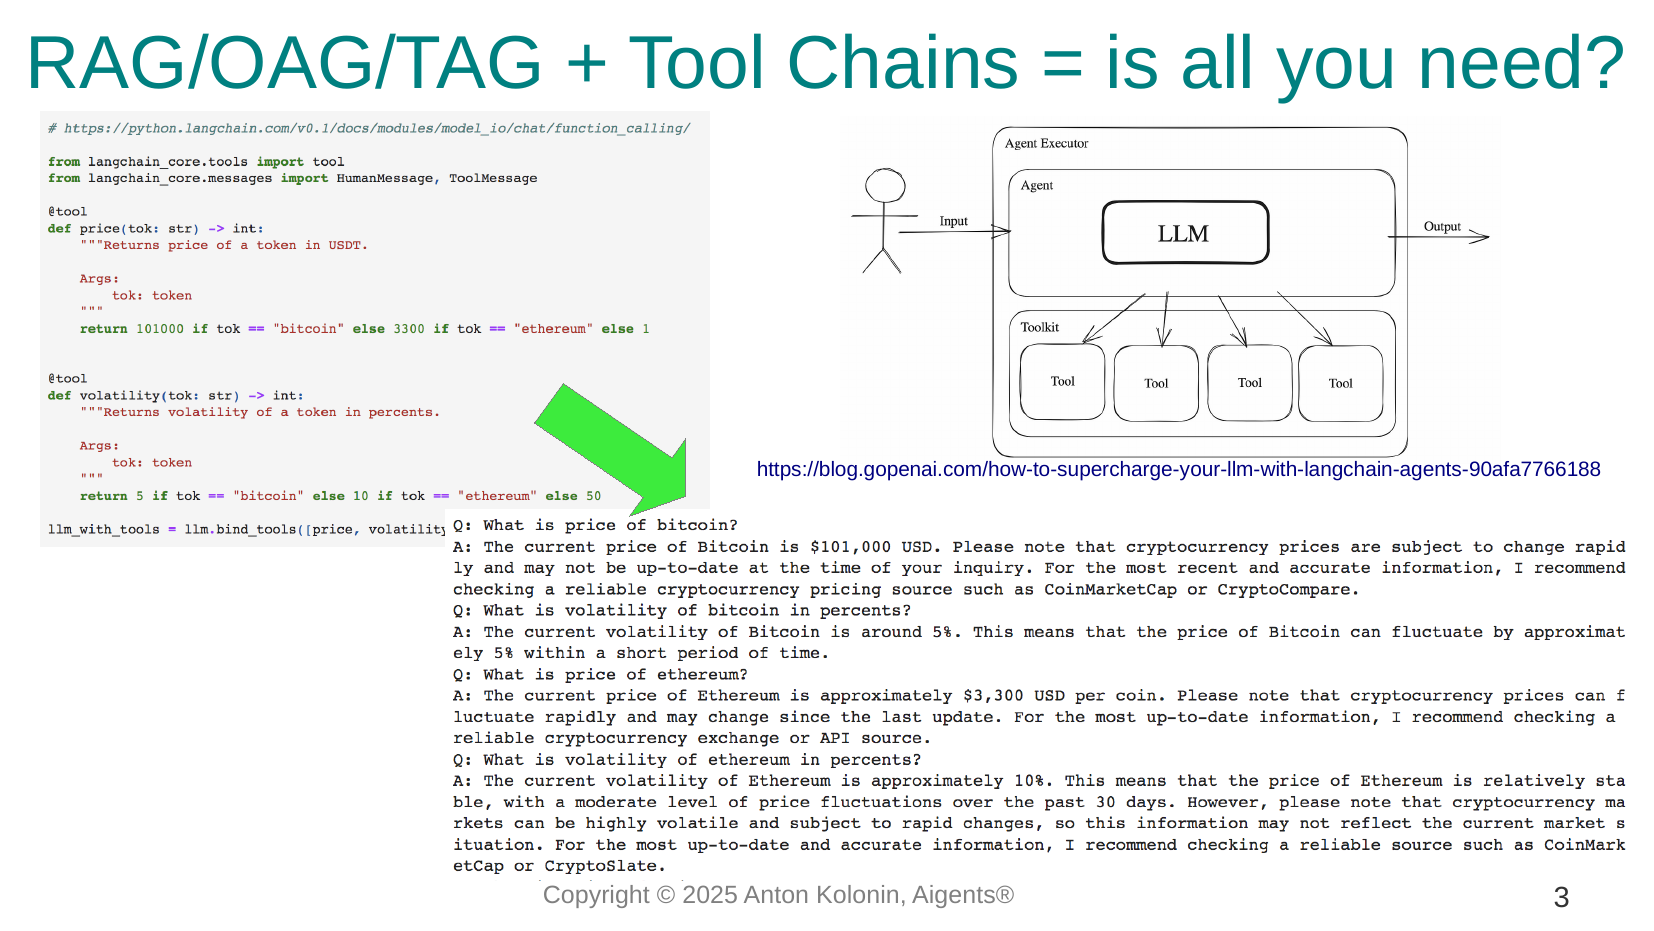

RAG/OAG/TAG + Tool Chains = is all you need?
https://blog.gopenai.com/how-to-supercharge-your-llm-with-langchain-agents-90afa7766188
Copyright © 2025 Anton Kolonin, Aigents®
3